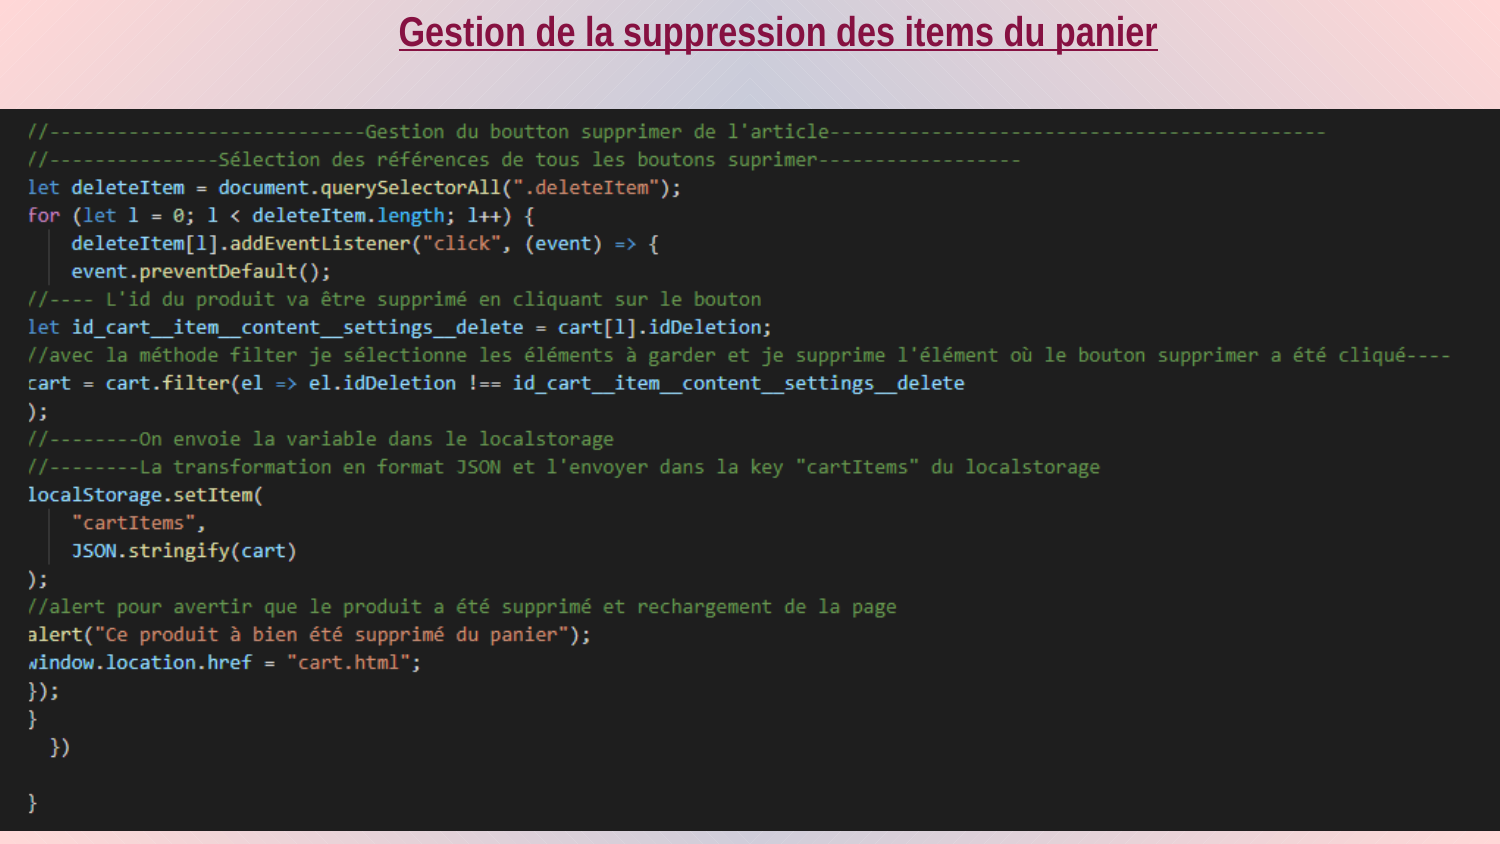

Gestion de la suppression des items du panier